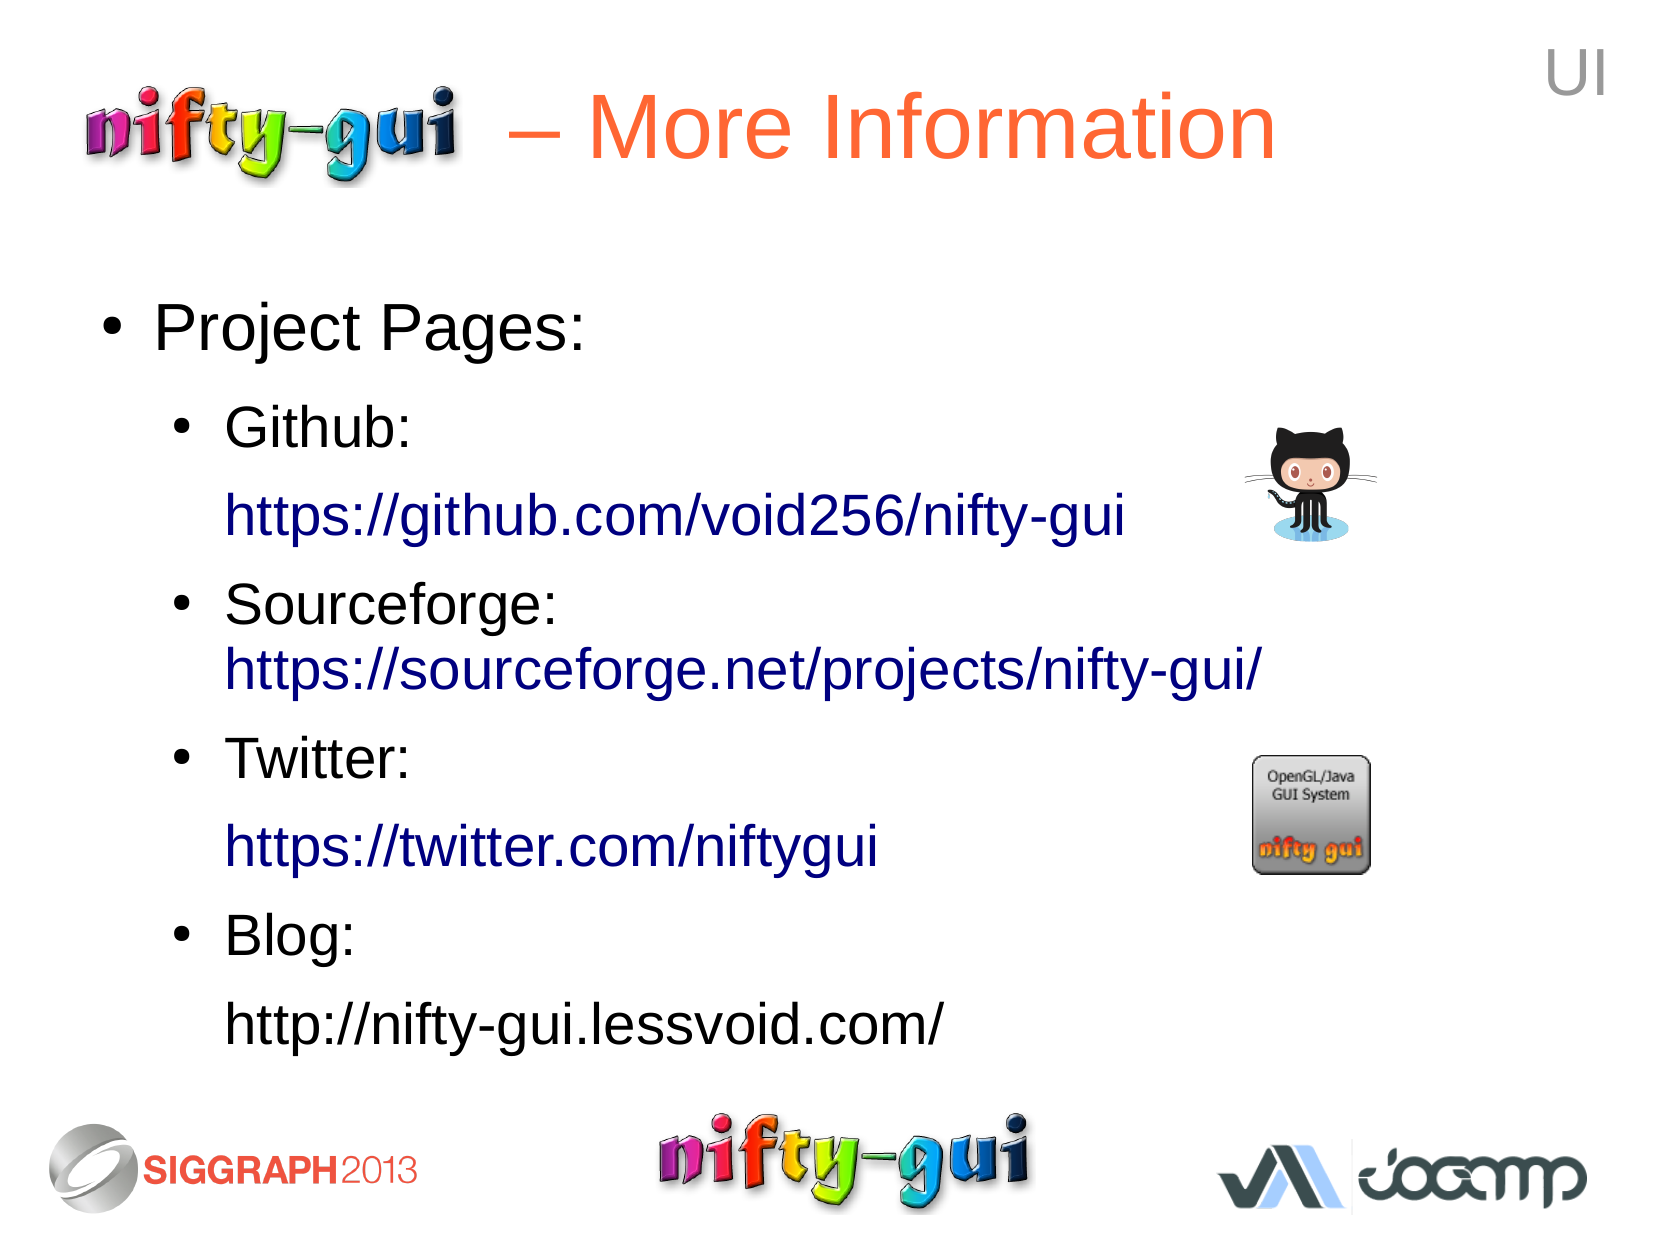

UI
– More Information
# Project Pages:
Github:
https://github.com/void256/nifty-gui
Sourceforge: https://sourceforge.net/projects/nifty-gui/
Twitter:
https://twitter.com/niftygui
Blog:
http://nifty-gui.lessvoid.com/